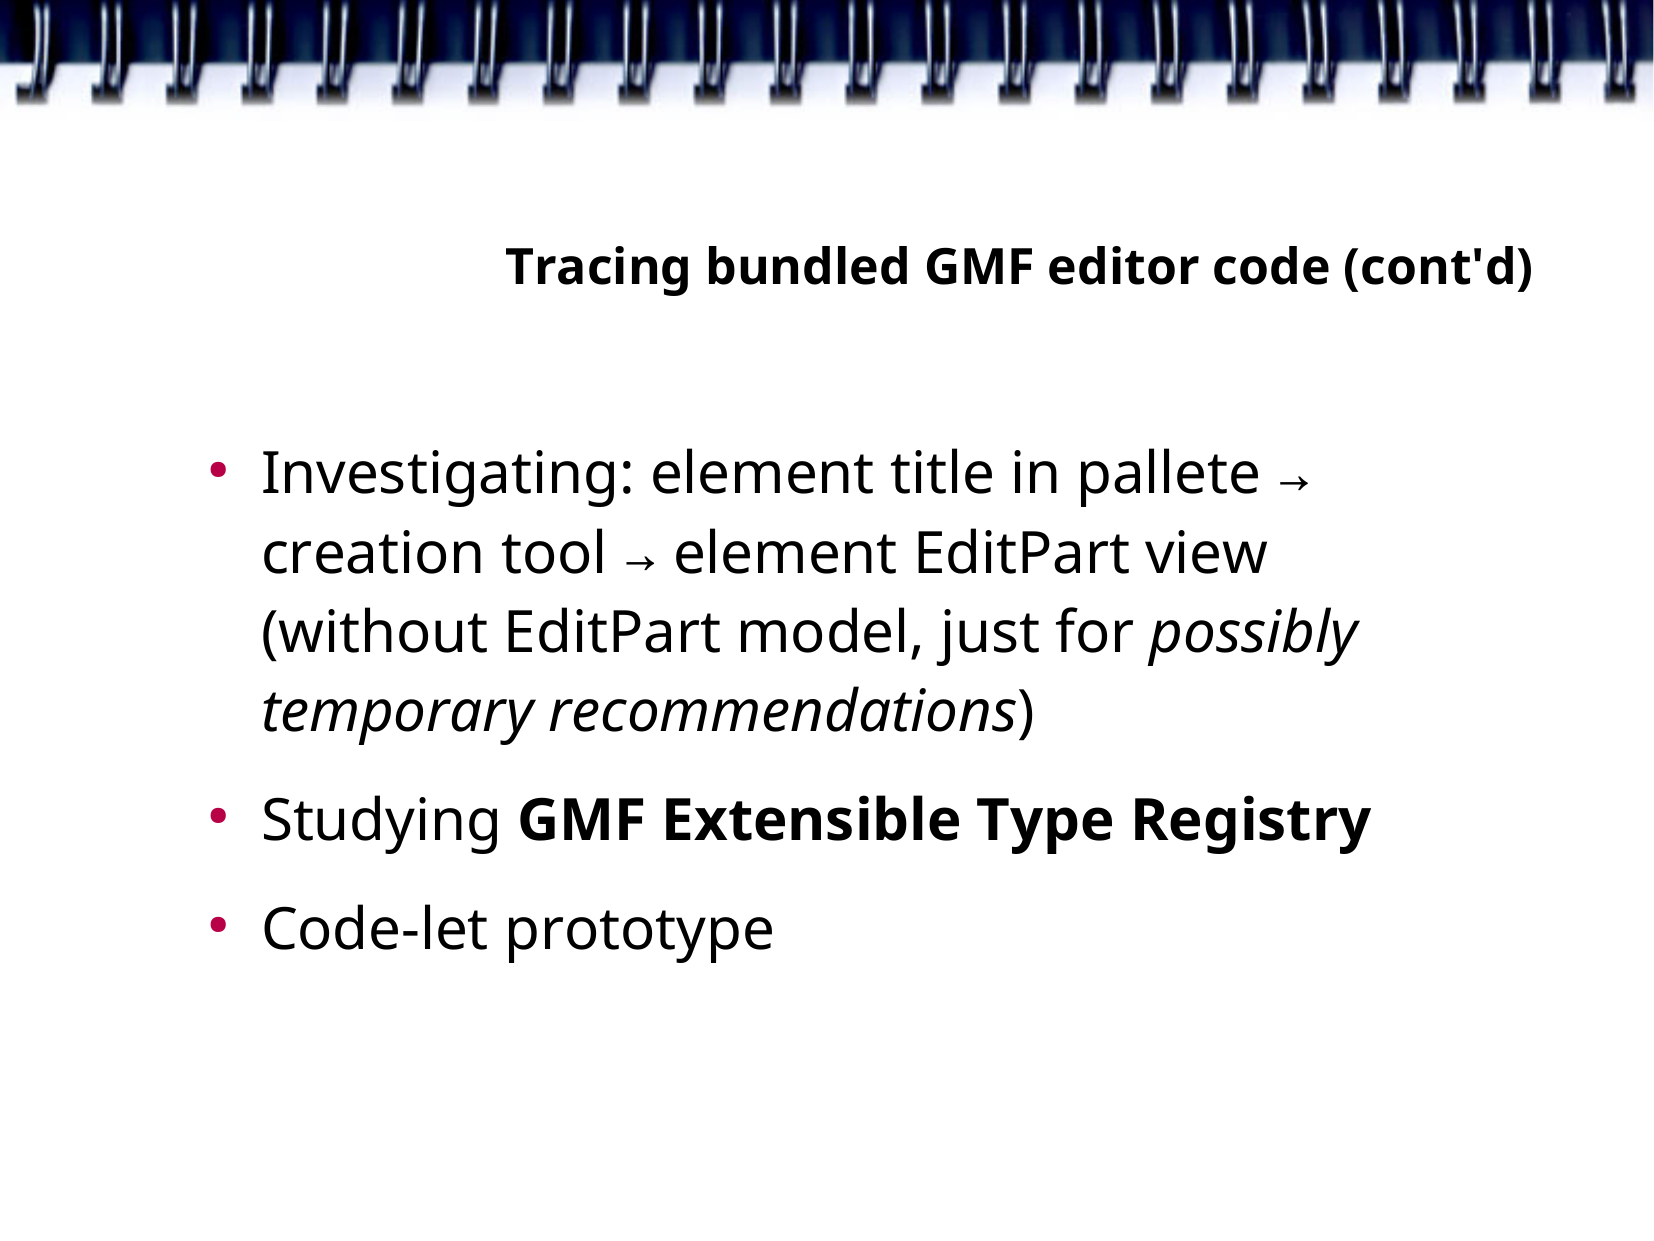

# Tracing bundled GMF editor code (cont'd)
Investigating: element title in pallete → creation tool → element EditPart view (without EditPart model, just for possibly temporary recommendations)
Studying GMF Extensible Type Registry
Code-let prototype